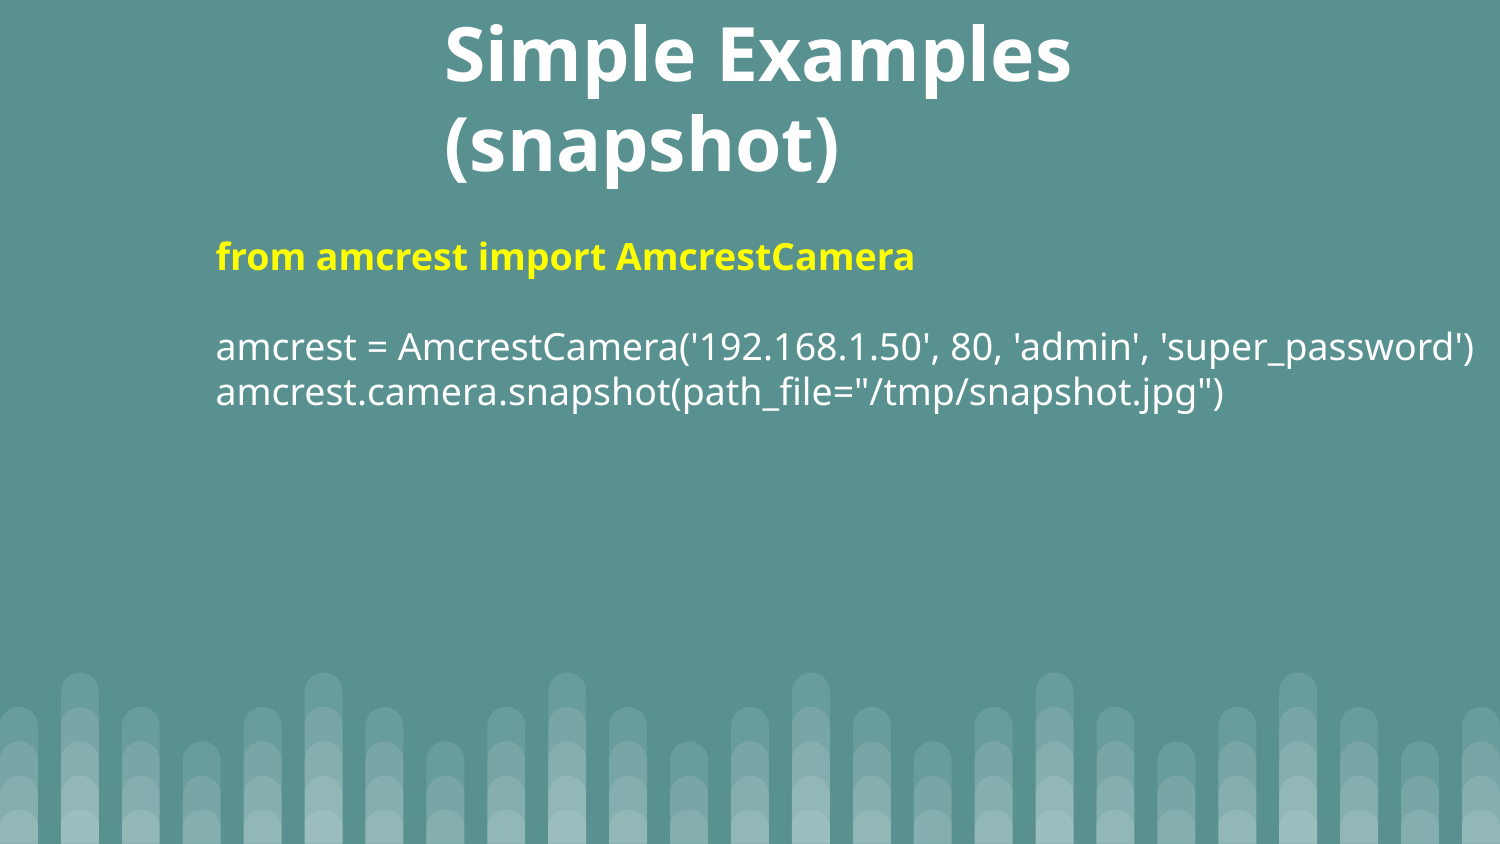

# Simple Examples (snapshot)
from amcrest import AmcrestCamera
amcrest = AmcrestCamera('192.168.1.50', 80, 'admin', 'super_password')
amcrest.camera.snapshot(path_file="/tmp/snapshot.jpg")